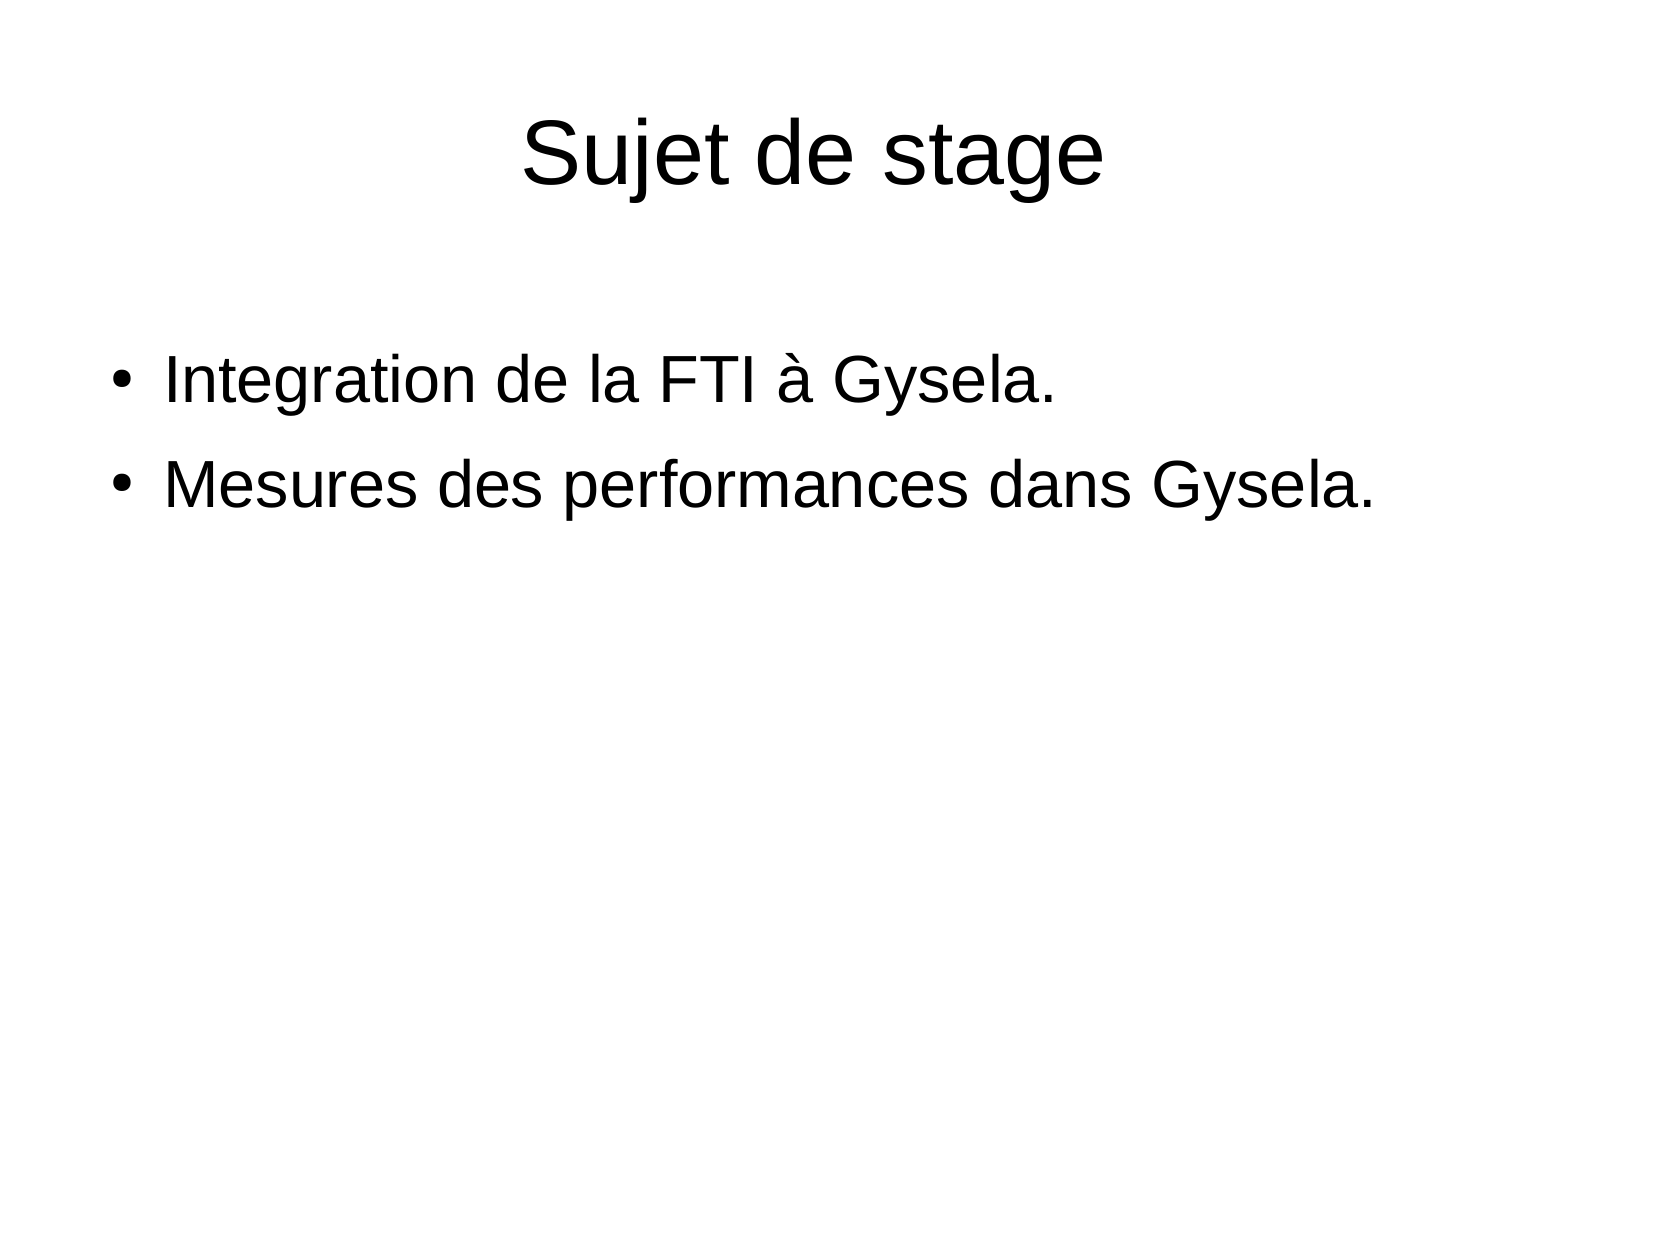

# Sujet de stage
Integration de la FTI à Gysela.
Mesures des performances dans Gysela.